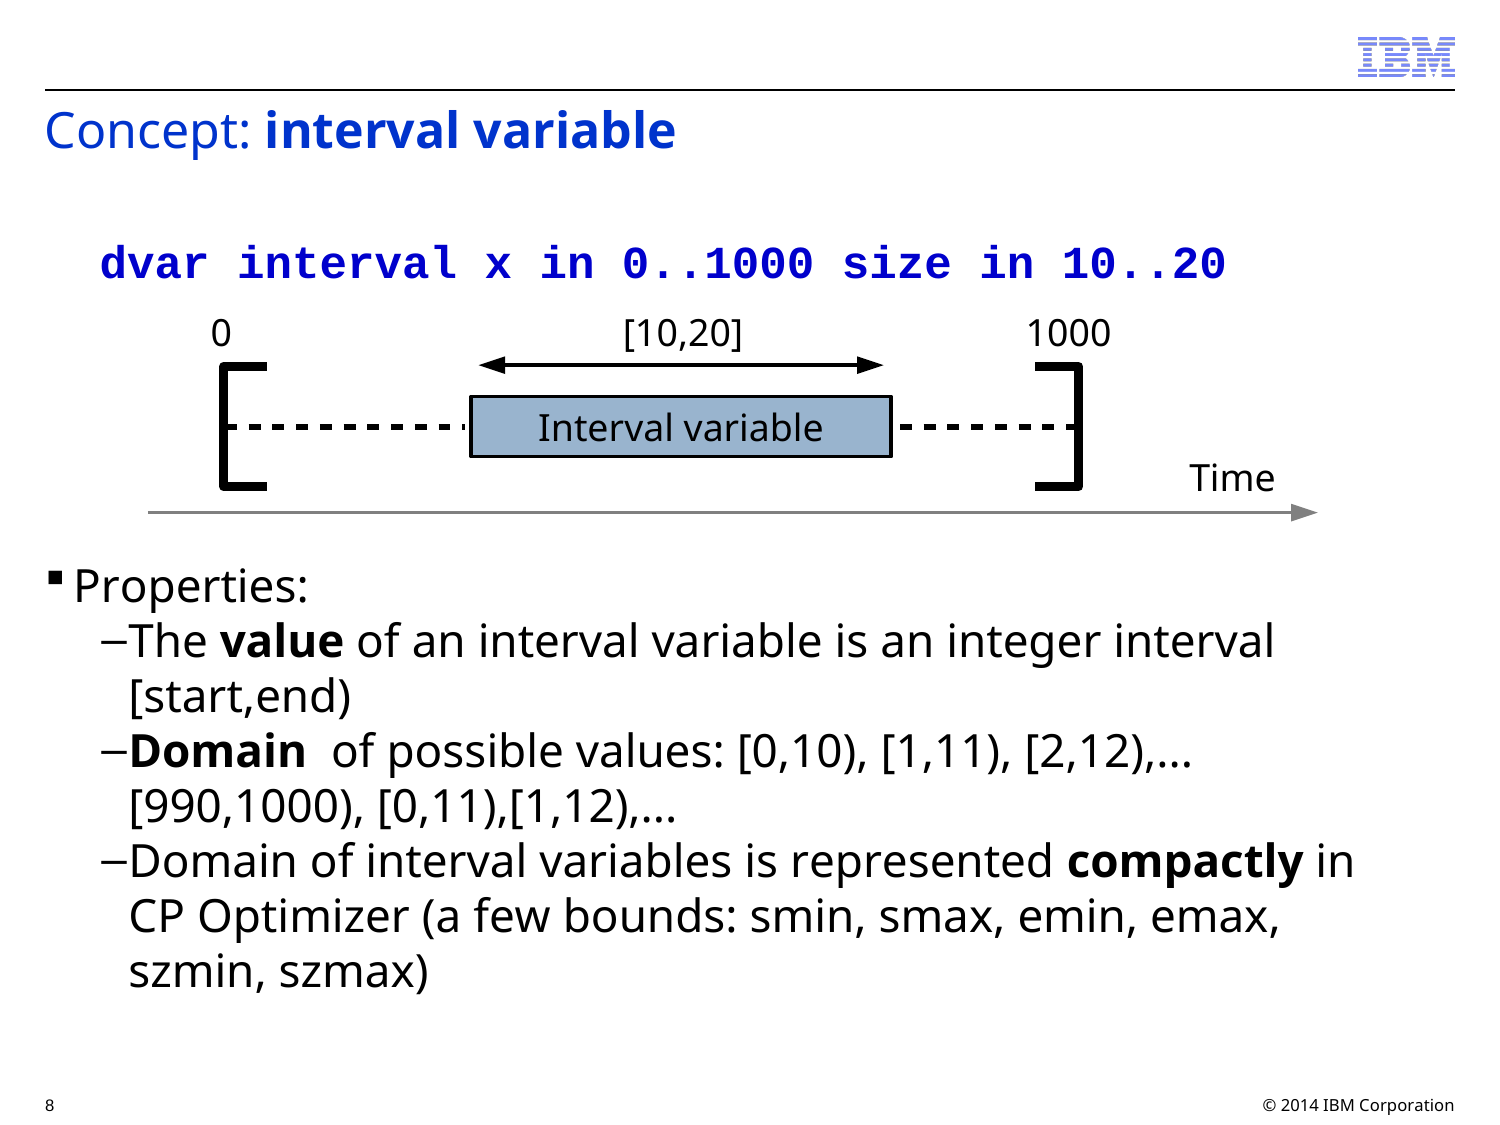

# Concept: interval variable
 dvar interval x in 0..1000 size in 10..20
Properties:
The value of an interval variable is an integer interval [start,end)
Domain of possible values: [0,10), [1,11), [2,12),...[990,1000), [0,11),[1,12),...
Domain of interval variables is represented compactly in CP Optimizer (a few bounds: smin, smax, emin, emax, szmin, szmax)
0
[10,20]
1000
Interval variable
Time
8